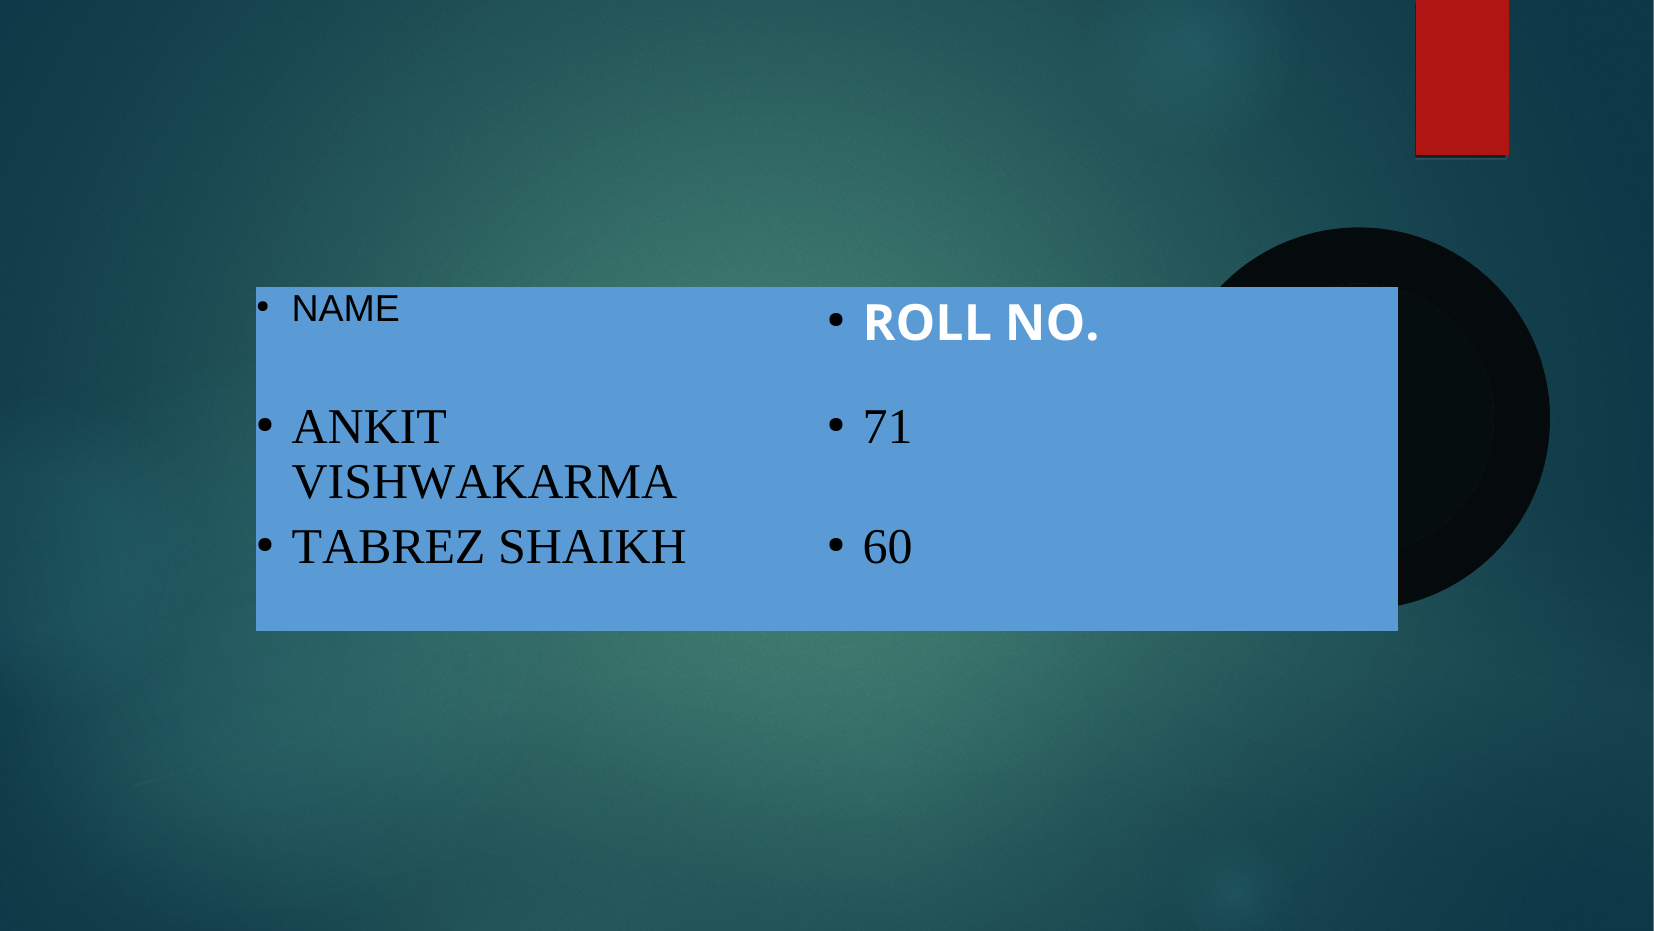

#
| NAME | ROLL NO. |
| --- | --- |
| ANKIT VISHWAKARMA | 71 |
| TABREZ SHAIKH | 60 |